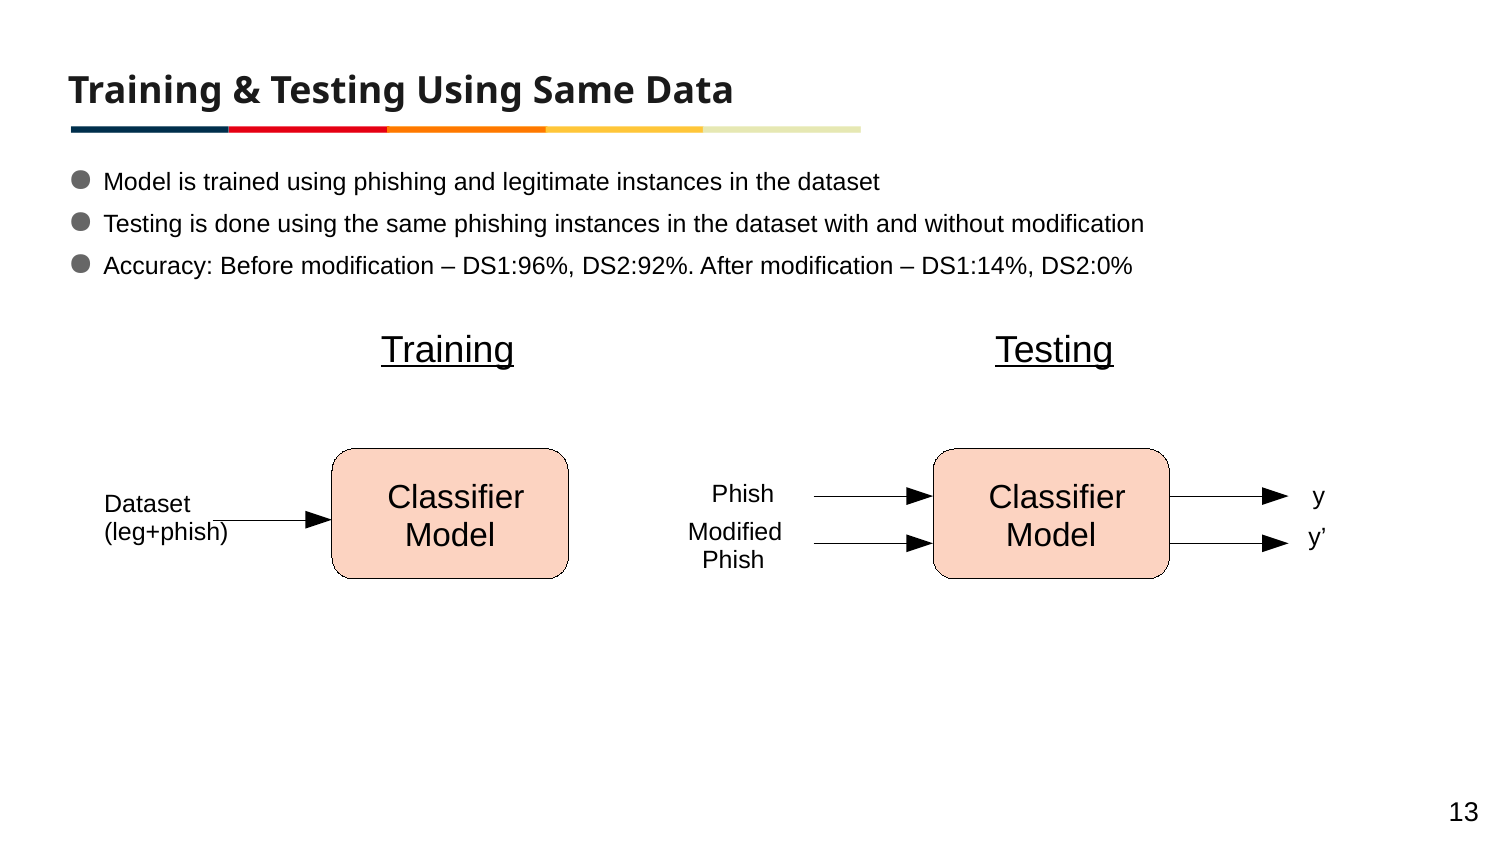

Training & Testing Using Same Data
Model is trained using phishing and legitimate instances in the dataset
Testing is done using the same phishing instances in the dataset with and without modification
Accuracy: Before modification – DS1:96%, DS2:92%. After modification – DS1:14%, DS2:0%
Training
Testing
 Classifier
Model
 Classifier
Model
Phish
y
Dataset
(leg+phish)
Modified
 Phish
y’